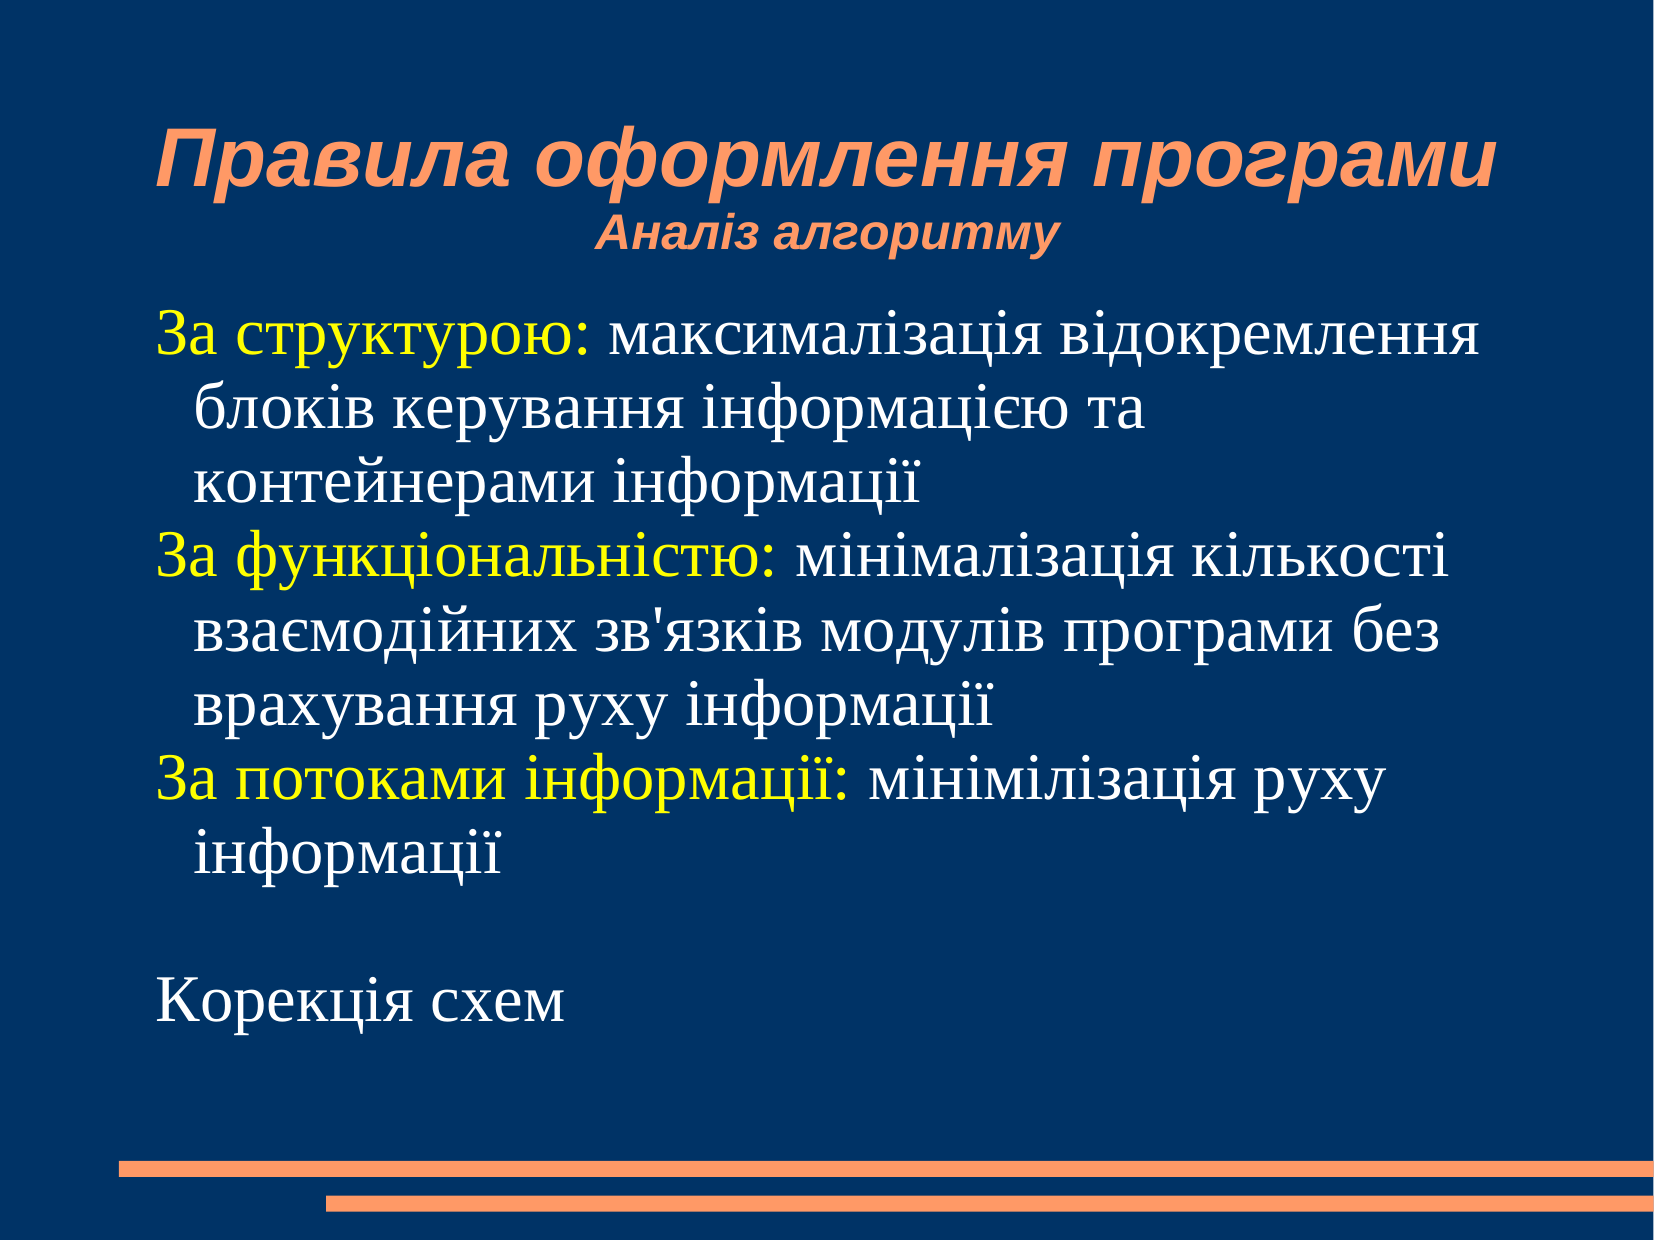

Правила оформлення програми
Аналіз алгоритму
# За структурою: максималізація відокремлення блоків керування інформацією та контейнерами інформації
За функціональністю: мінімалізація кількості взаємодійних зв'язків модулів програми без врахування руху інформації
За потоками інформації: мінімілізація руху інформації
Корекція схем